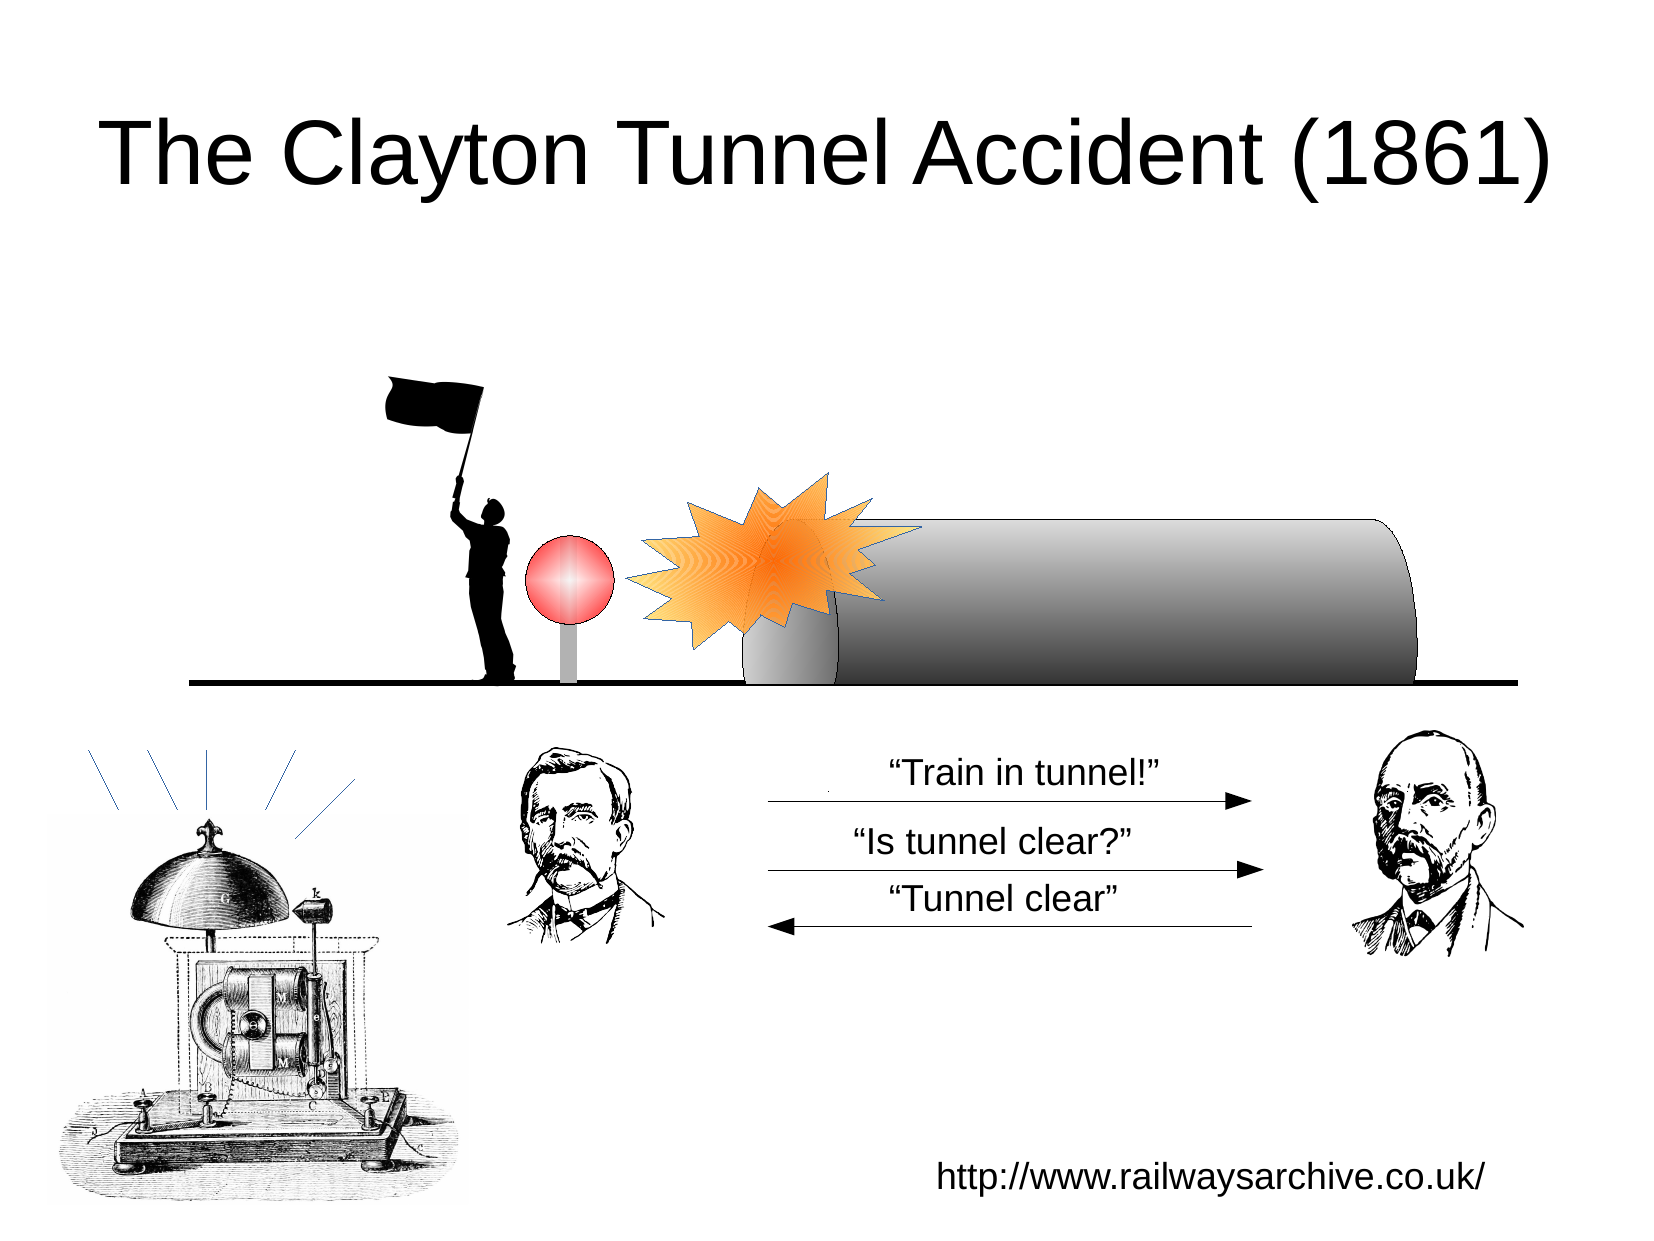

# The Clayton Tunnel Accident (1861)
“Train in tunnel!”
“Is tunnel clear?”
“Tunnel clear”
http://www.railwaysarchive.co.uk/